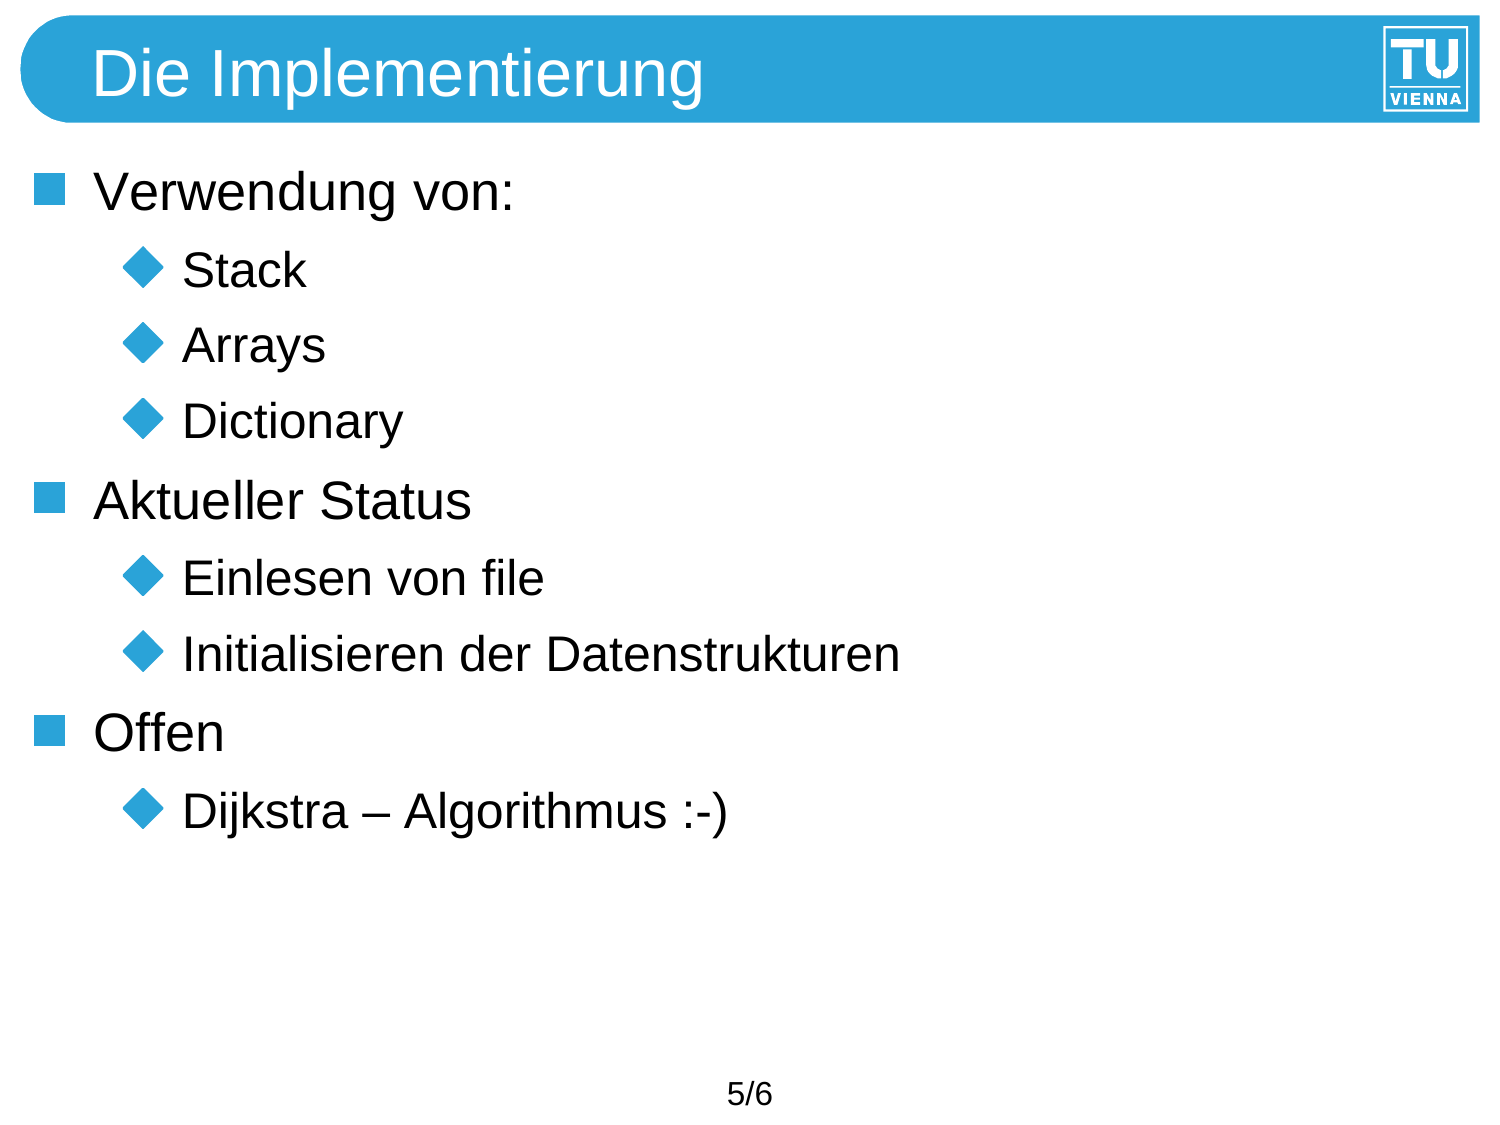

# Die Implementierung
Verwendung von:
Stack
Arrays
Dictionary
Aktueller Status
Einlesen von file
Initialisieren der Datenstrukturen
Offen
Dijkstra – Algorithmus :-)
5